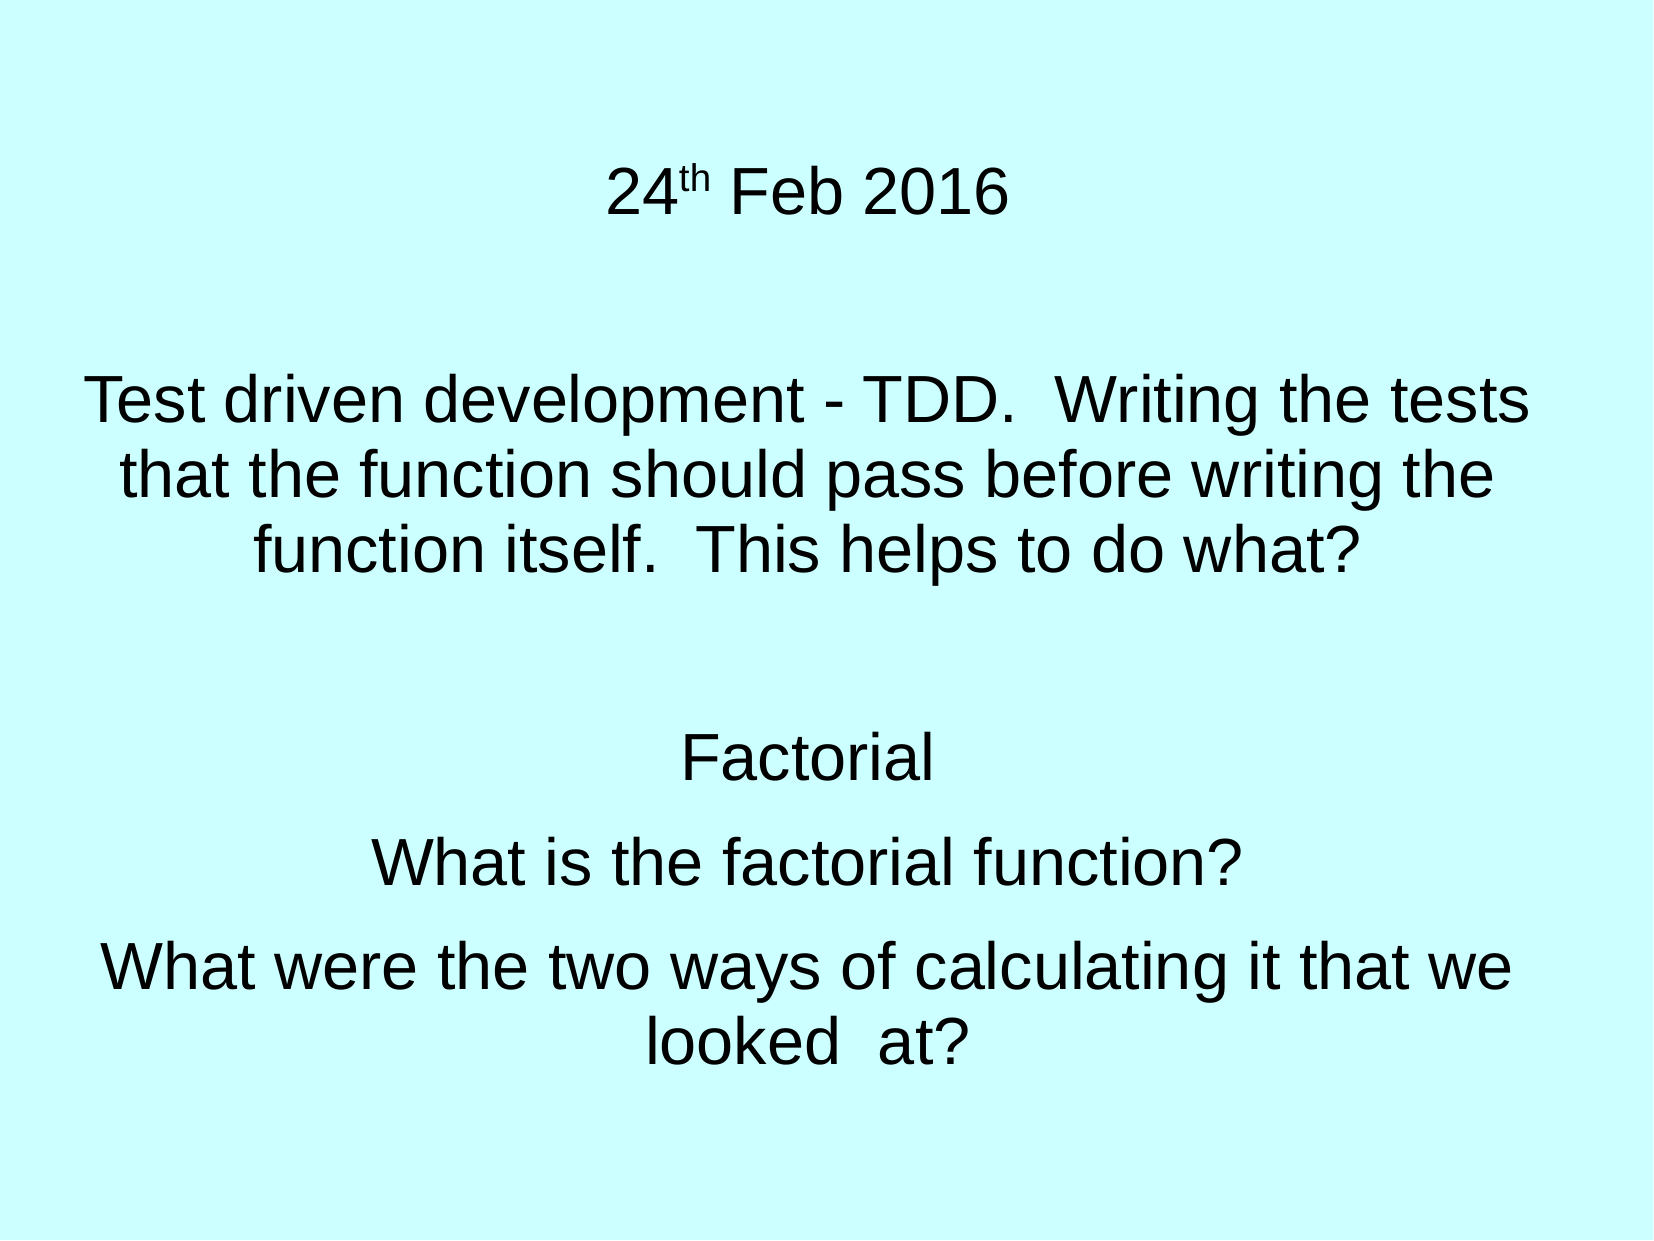

# 24th Feb 2016
Test driven development - TDD. Writing the tests that the function should pass before writing the function itself. This helps to do what?
Factorial
What is the factorial function?
What were the two ways of calculating it that we looked at?